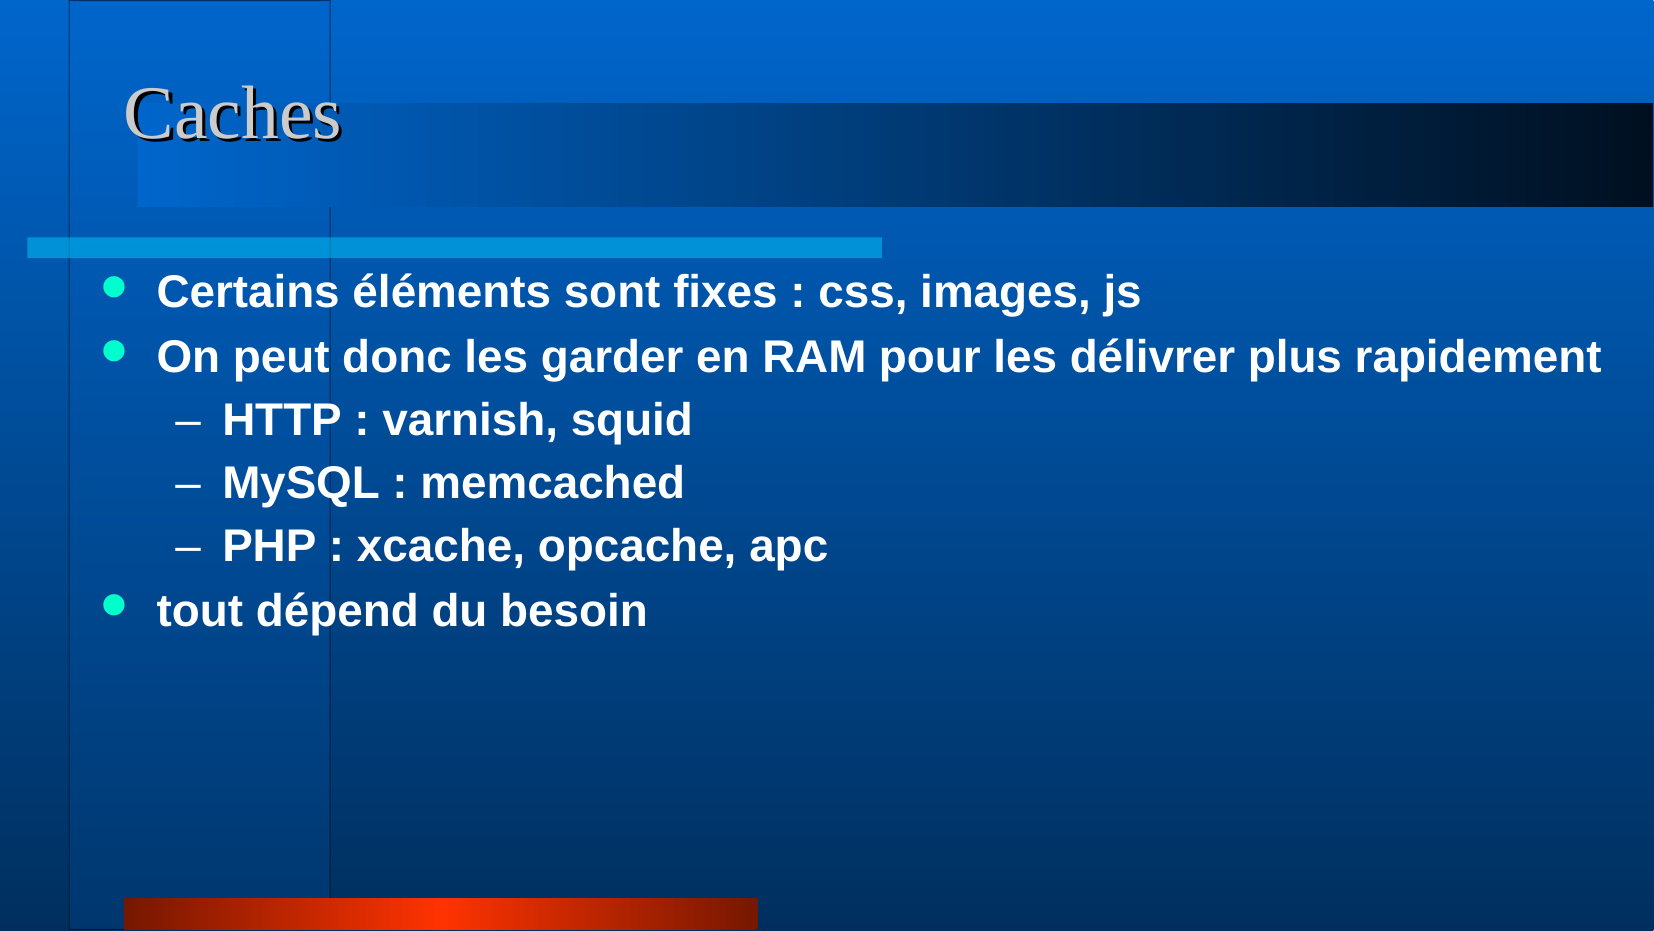

# Caches
Certains éléments sont fixes : css, images, js
On peut donc les garder en RAM pour les délivrer plus rapidement
HTTP : varnish, squid
MySQL : memcached
PHP : xcache, opcache, apc
tout dépend du besoin